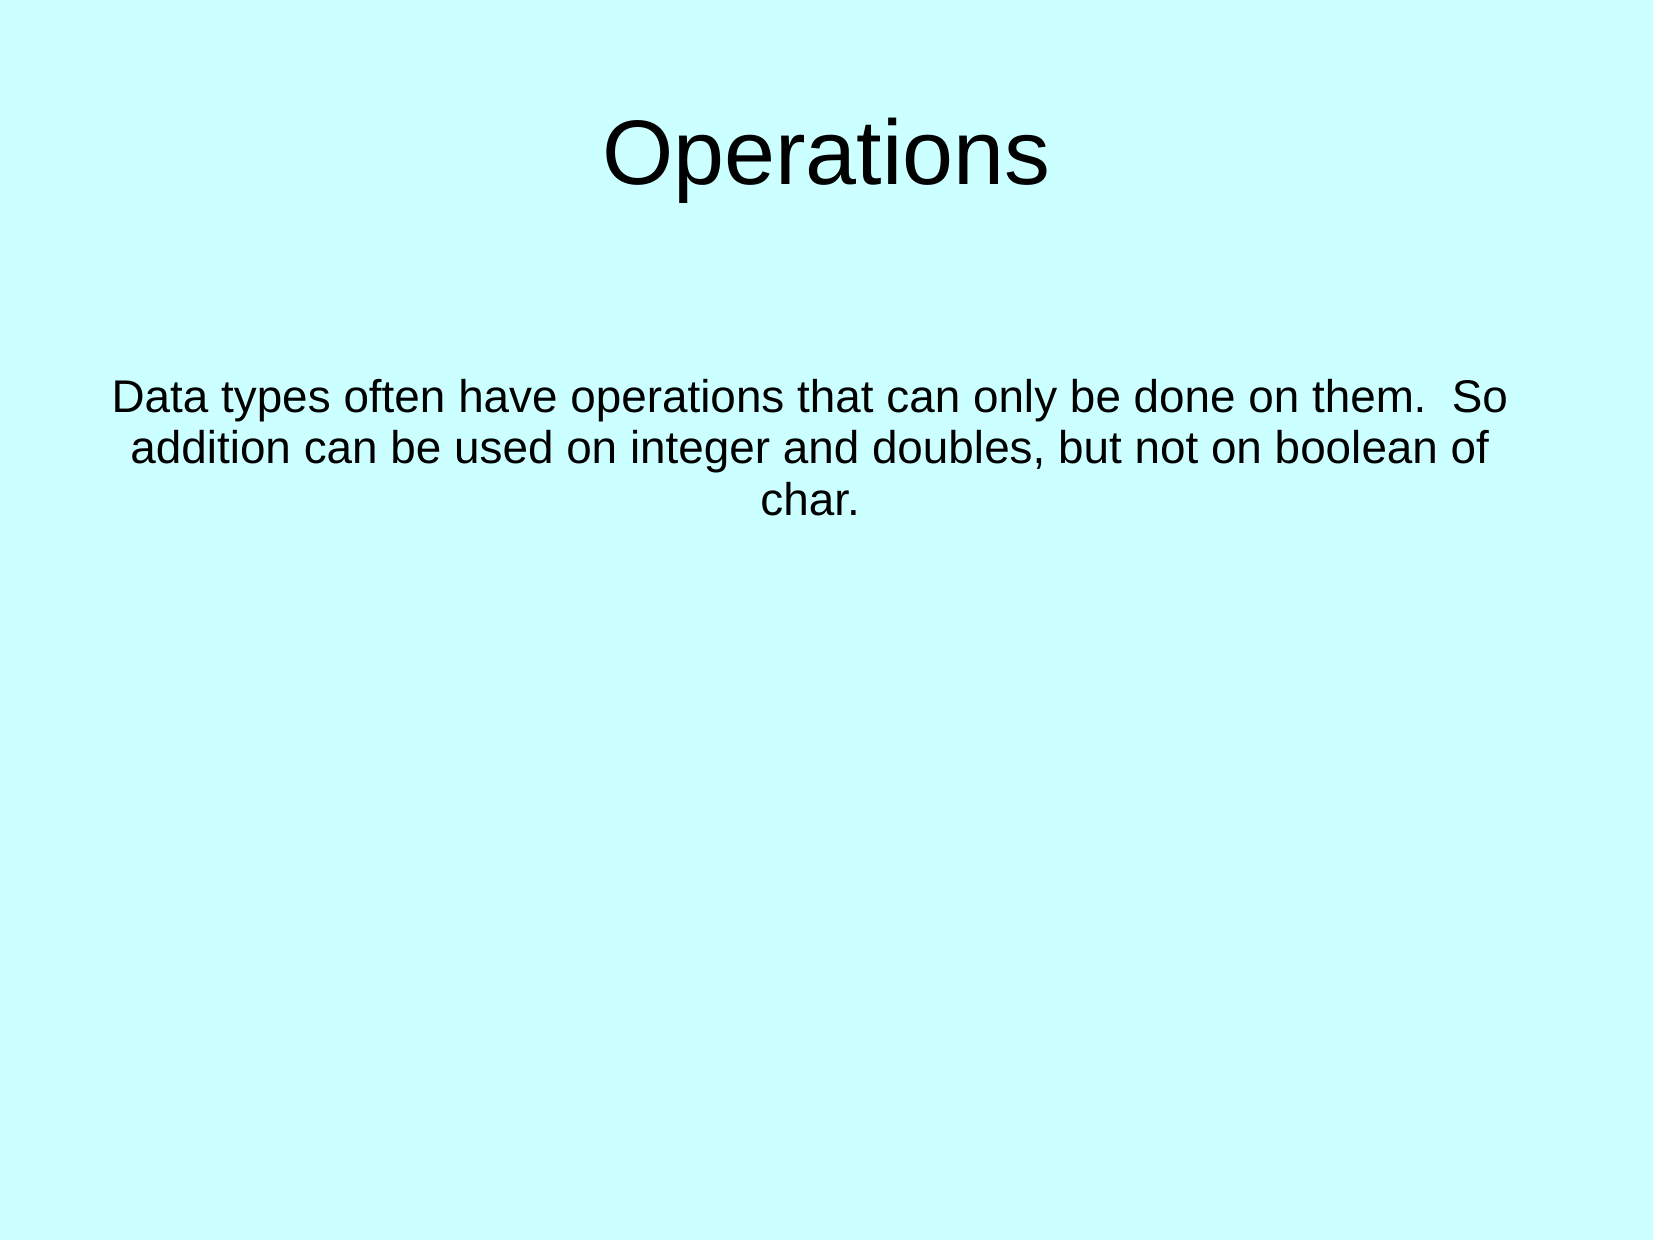

# Operations
Data types often have operations that can only be done on them. So addition can be used on integer and doubles, but not on boolean of char.